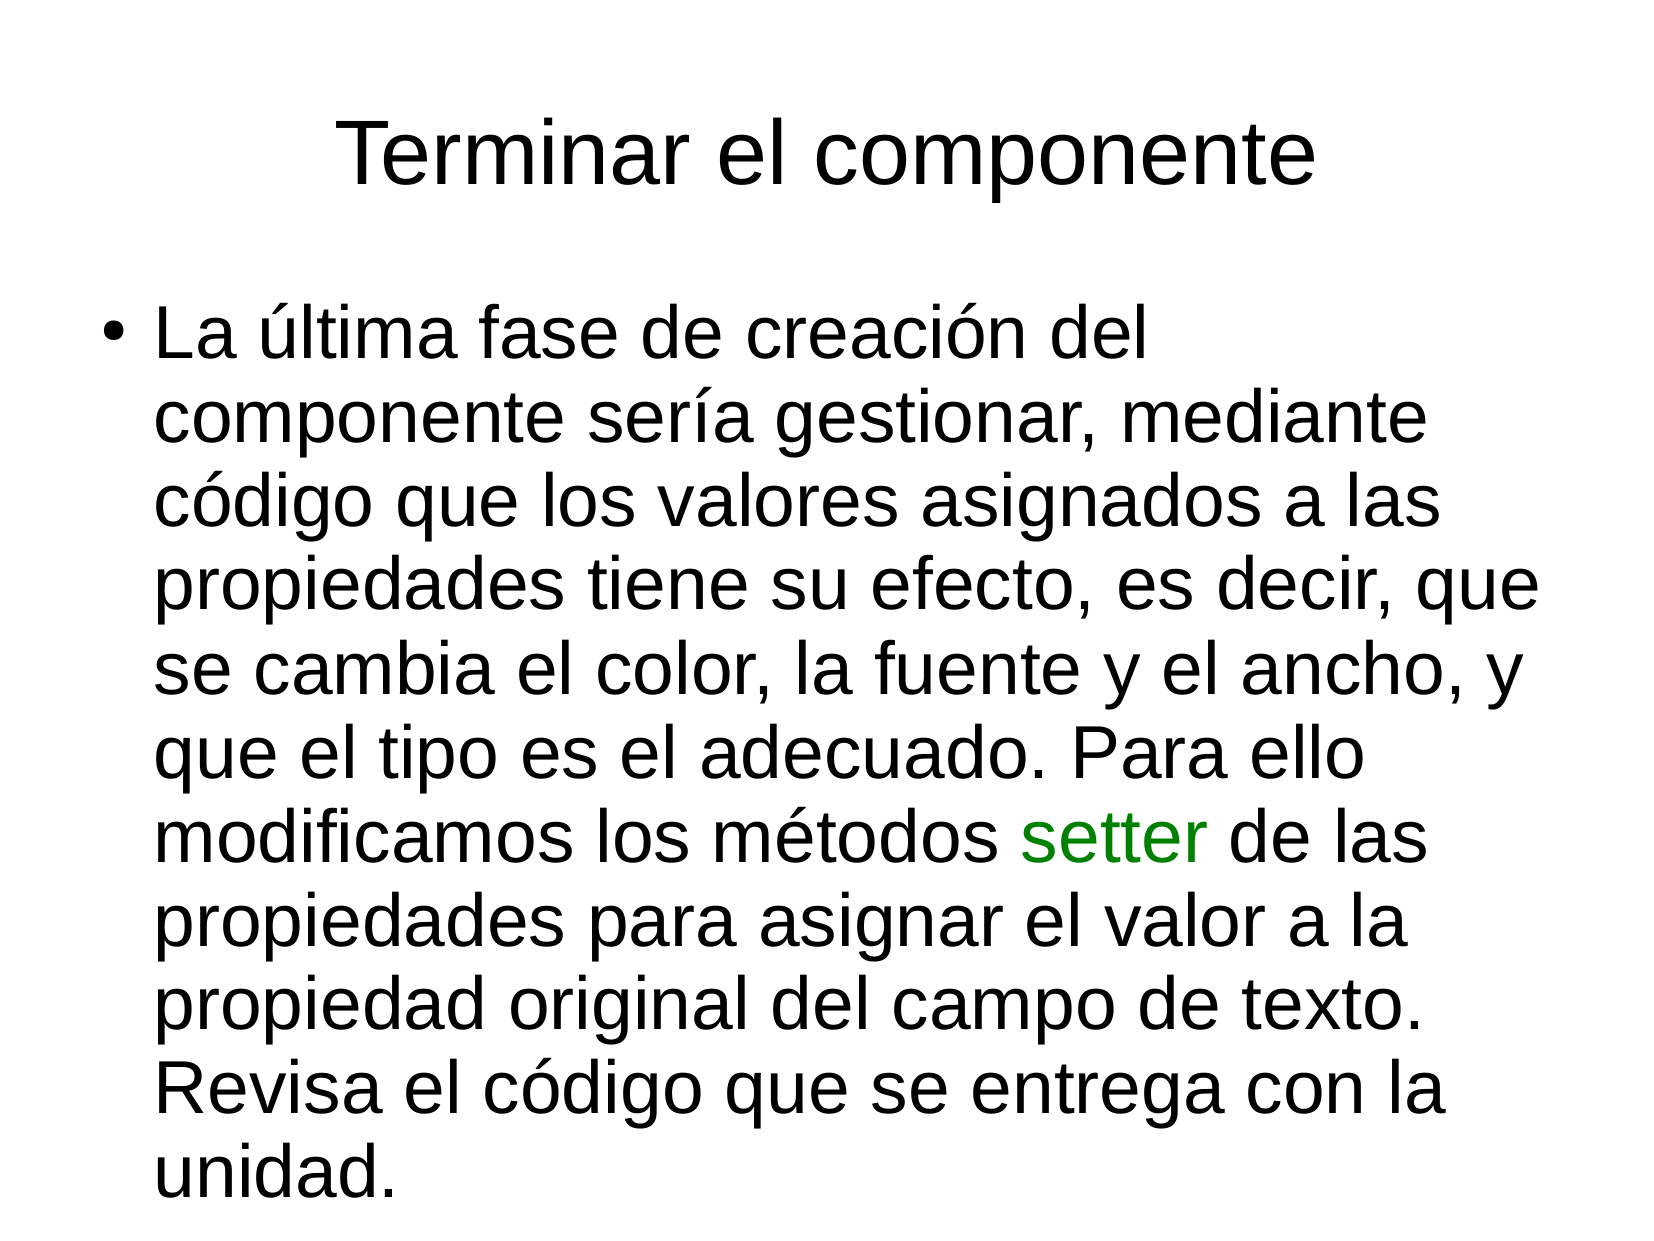

# Terminar el componente
La última fase de creación del componente sería gestionar, mediante código que los valores asignados a las propiedades tiene su efecto, es decir, que se cambia el color, la fuente y el ancho, y que el tipo es el adecuado. Para ello modificamos los métodos setter de las propiedades para asignar el valor a la propiedad original del campo de texto. Revisa el código que se entrega con la unidad.
Más tarde se debería gestionar que cuando se escribiera en el campo de texto se cumpla que lo escrito coincide en tipo con el que esté seleccionado en ese momento. Debe hacerse mediante gestión de eventos y sobreescribiendo el método setText.